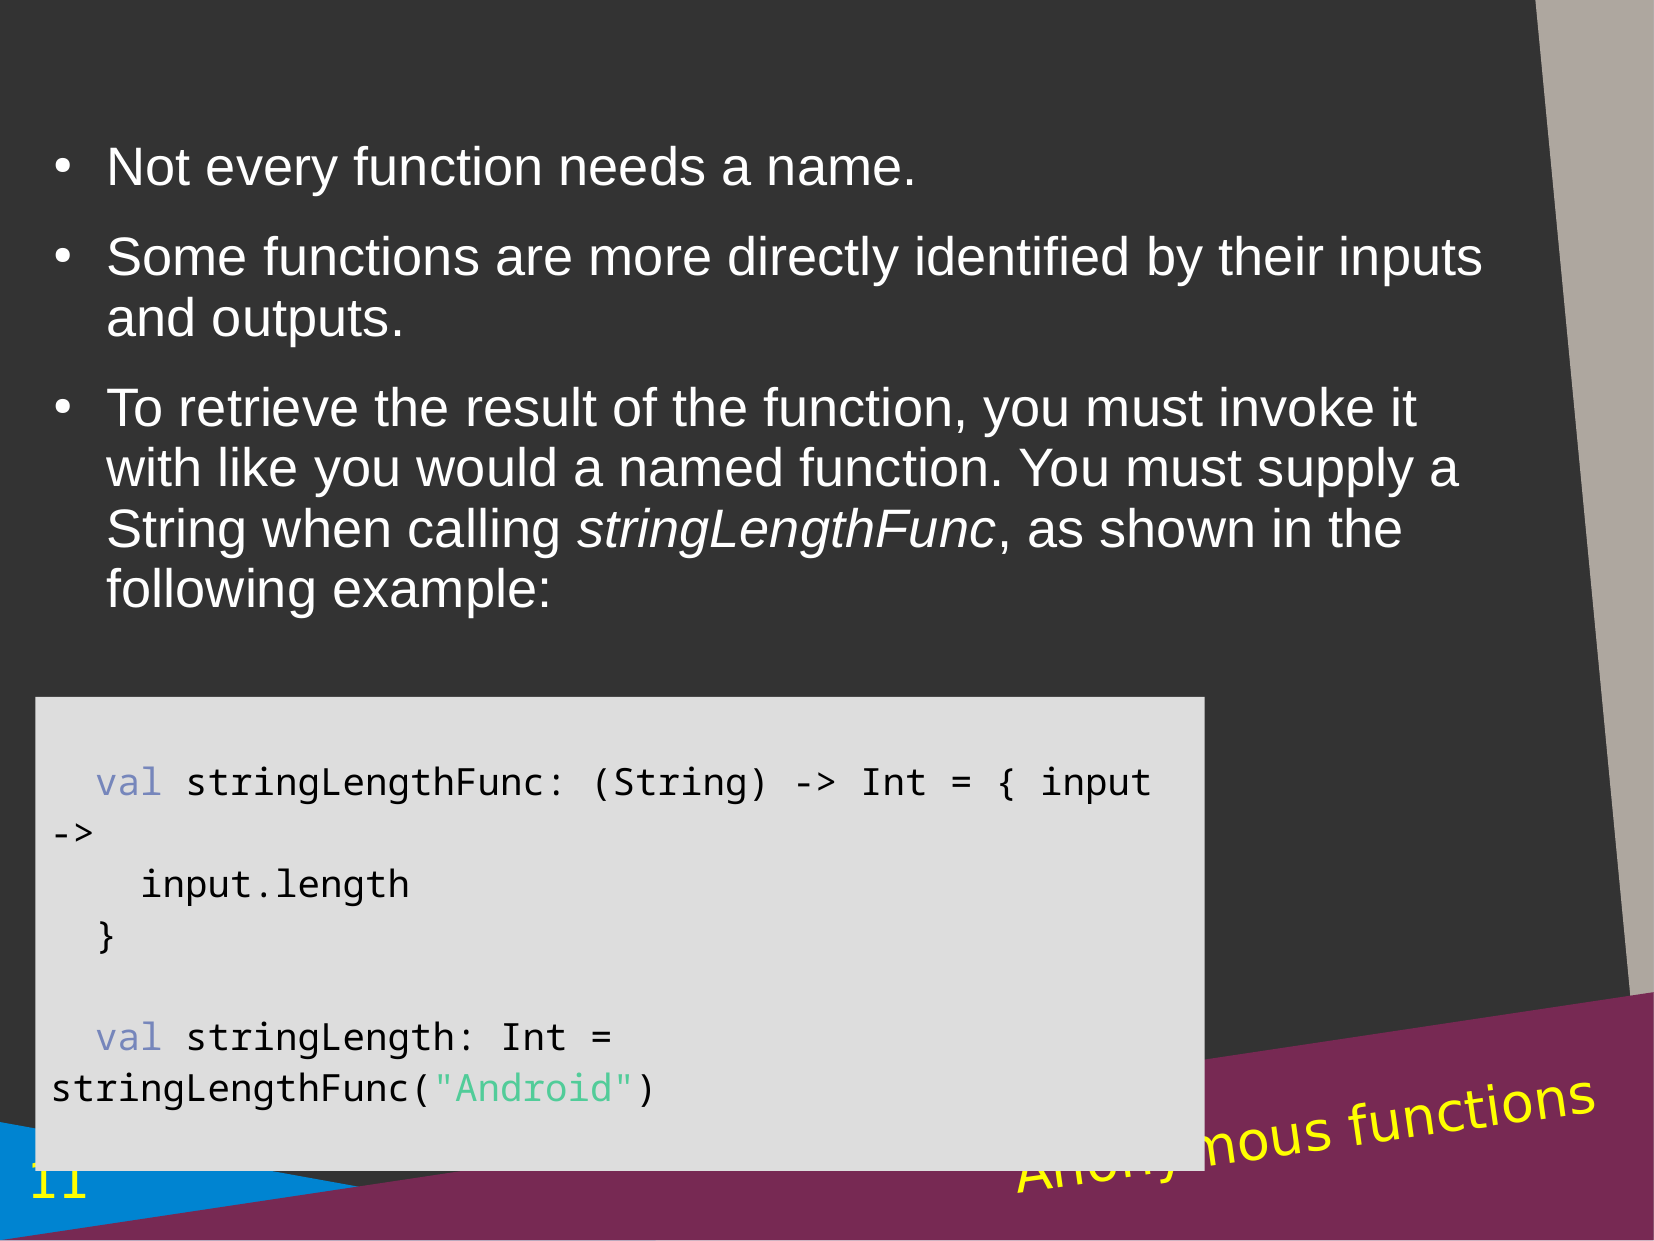

Not every function needs a name.
Some functions are more directly identified by their inputs and outputs.
To retrieve the result of the function, you must invoke it with like you would a named function. You must supply a String when calling stringLengthFunc, as shown in the following example:
 val stringLengthFunc: (String) -> Int = { input ->
 input.length
 }
 val stringLength: Int = stringLengthFunc("Android")
# Anonymous functions
11